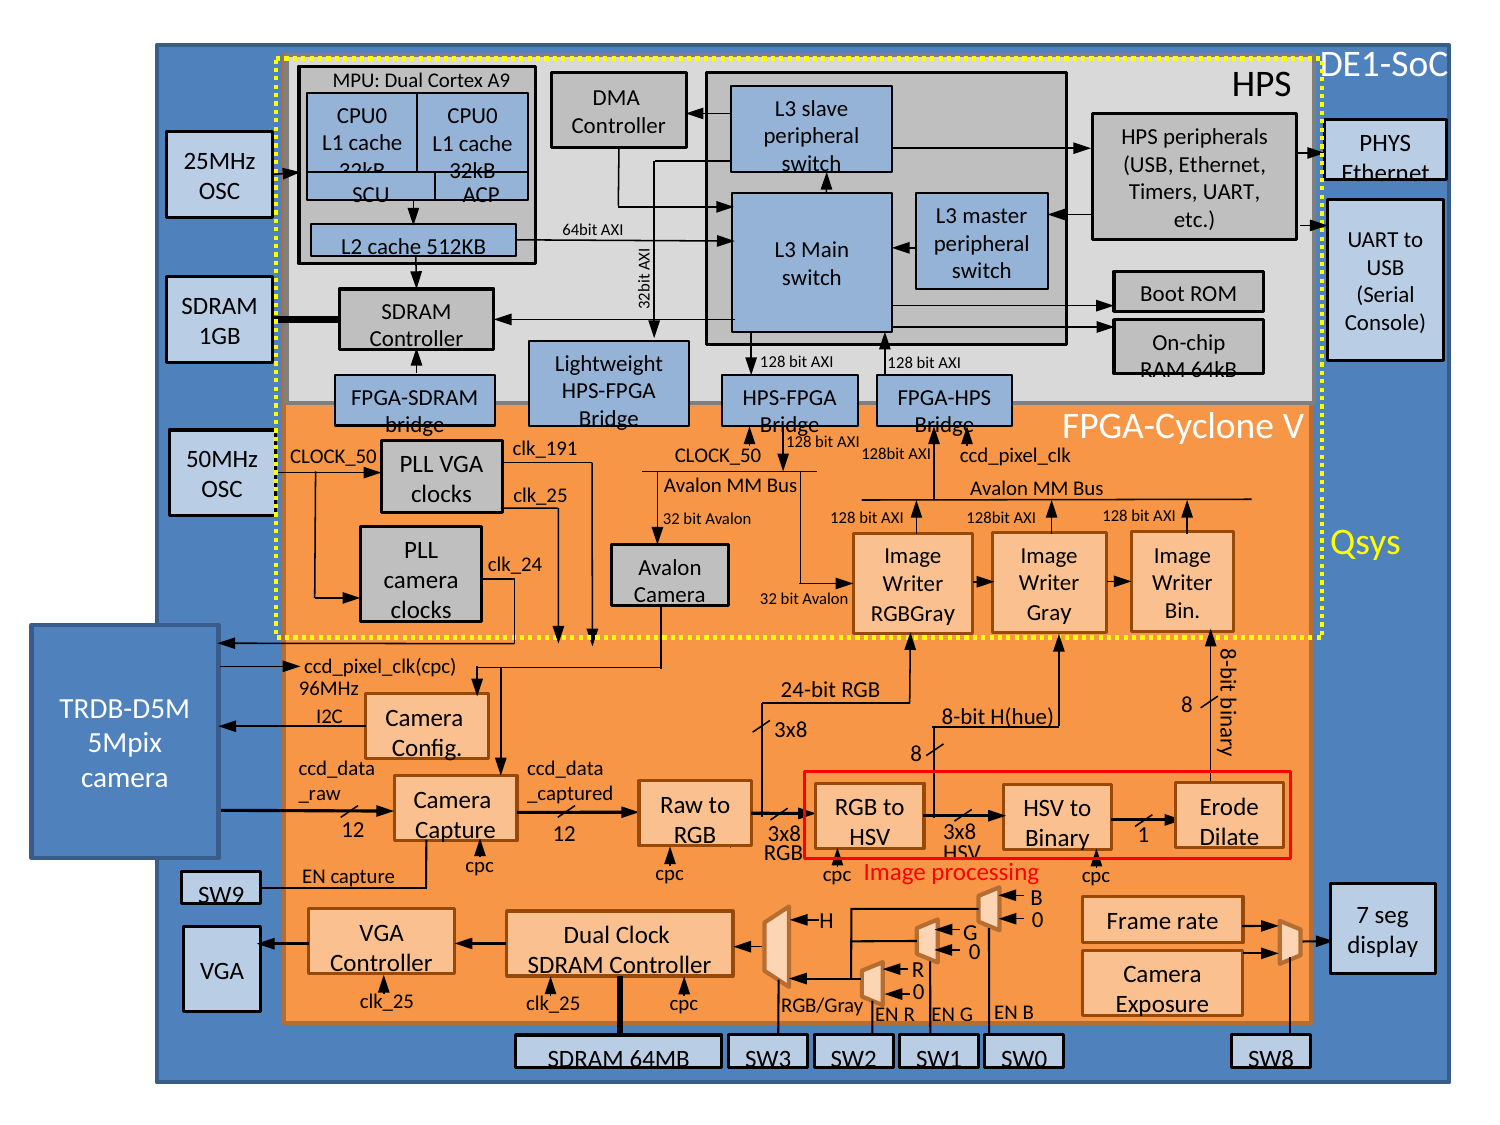

DE1-SoC
HPS
MPU: Dual Cortex A9
DMA
Controller
L3 slave peripheral switch
CPU0
L1 cache 32kB
CPU0
L1 cache 32kB
HPS peripherals
(USB, Ethernet, Timers, UART, etc.)
PHYS
Ethernet
25MHz
OSC
ACP
SCU
L3 Main switch
L3 master peripheral switch
UART to USB
(Serial Console)
64bit AXI
L2 cache 512KB
32bit AXI
Boot ROM
SDRAM
1GB
SDRAM Controller
On-chip RAM 64kB
Lightweight
HPS-FPGA
Bridge
128 bit AXI
128 bit AXI
HPS-FPGA
Bridge
FPGA-HPS
Bridge
FPGA-SDRAM bridge
FPGA-Cyclone V
128 bit AXI
clk_191
50MHz
OSC
CLOCK_50
ccd_pixel_clk
CLOCK_50
128bit AXI
PLL VGA clocks
Avalon MM Bus
Avalon MM Bus
clk_25
128 bit AXI
128bit AXI
128 bit AXI
32 bit Avalon
Qsys
PLL camera
clocks
Image Writer
Bin.
Image Writer
Gray
Image Writer
RGBGray
clk_24
Avalon
Camera
32 bit Avalon
TRDB-D5M
5Mpix camera
ccd_pixel_clk(cpc)
24-bit RGB
96MHz
8-bit binary
8
8-bit H(hue)
Camera
Config.
I2C
3x8
8
ccd_data
_raw
ccd_data
_captured
Camera
Capture
Raw to RGB
Erode
Dilate
RGB to HSV
HSV to Binary
12
3x8
12
3x8
1
HSV
RGB
cpc
Image processing
cpc
cpc
cpc
EN capture
SW9
B
7 seg
display
Frame rate
0
H
VGA Controller
G
Dual Clock
SDRAM Controller
VGA
0
R
Camera Exposure
0
clk_25
clk_25
cpc
RGB/Gray
EN B
EN R
EN G
SW3
SW2
SW1
SW0
SW8
SDRAM 64MB